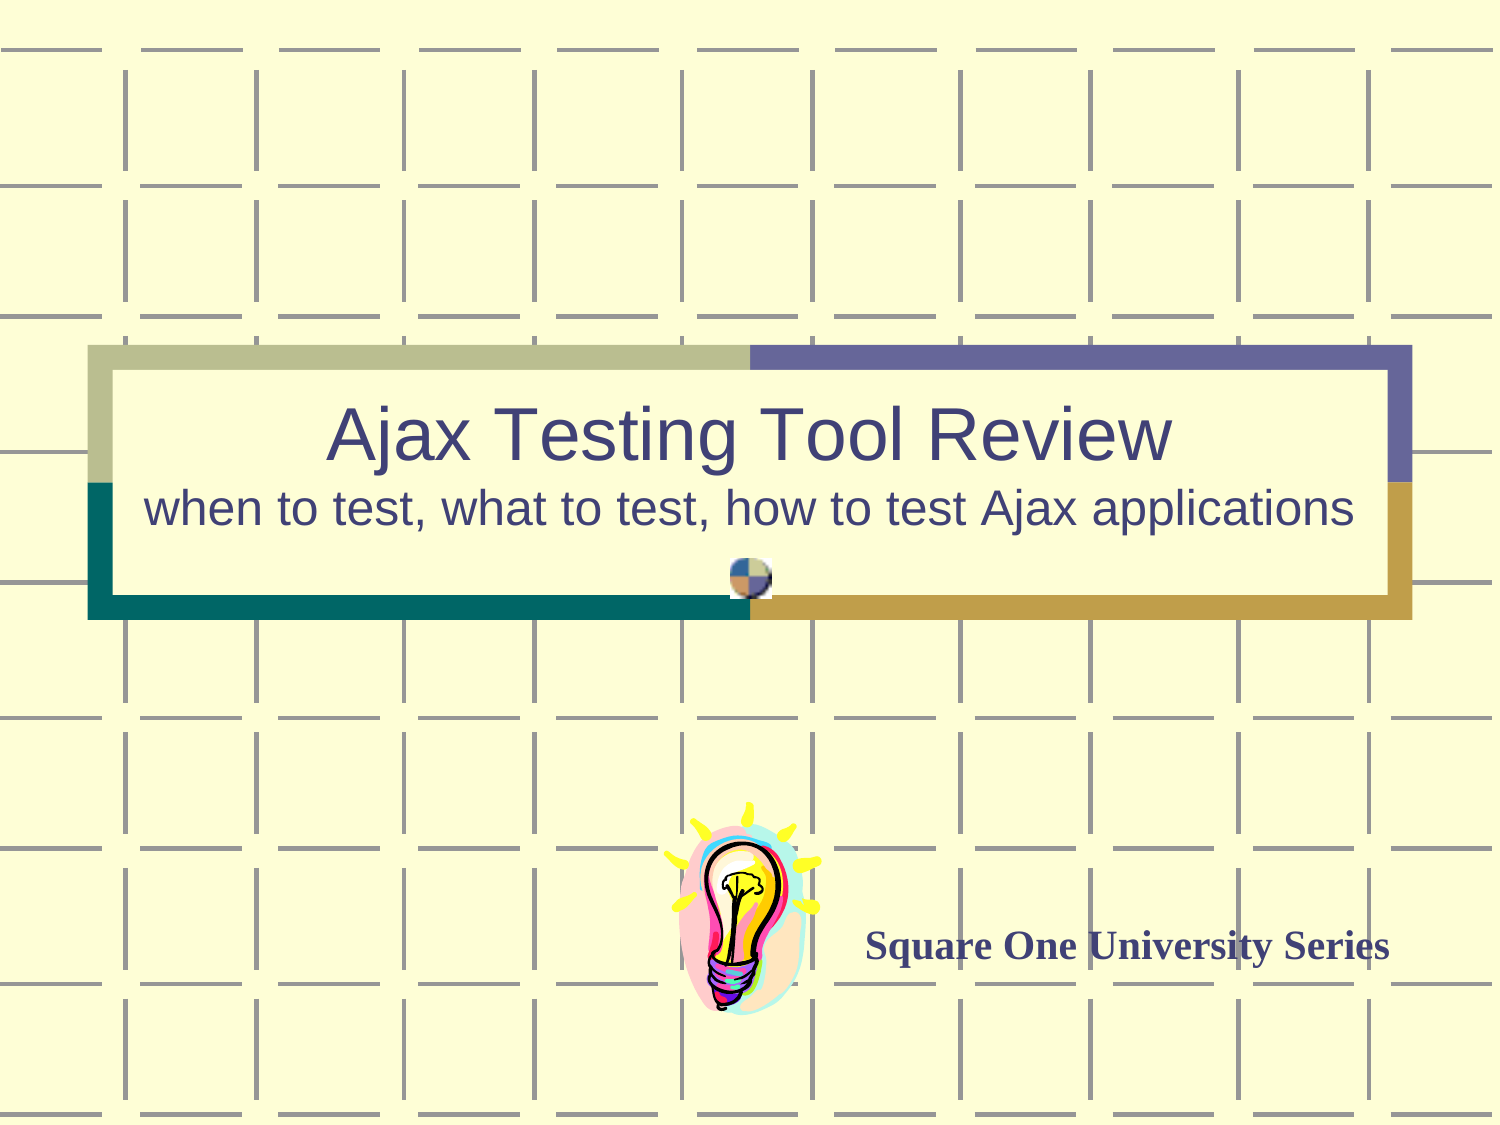

# Ajax Testing Tool Review when to test, what to test, how to test Ajax applications
Square One University Series